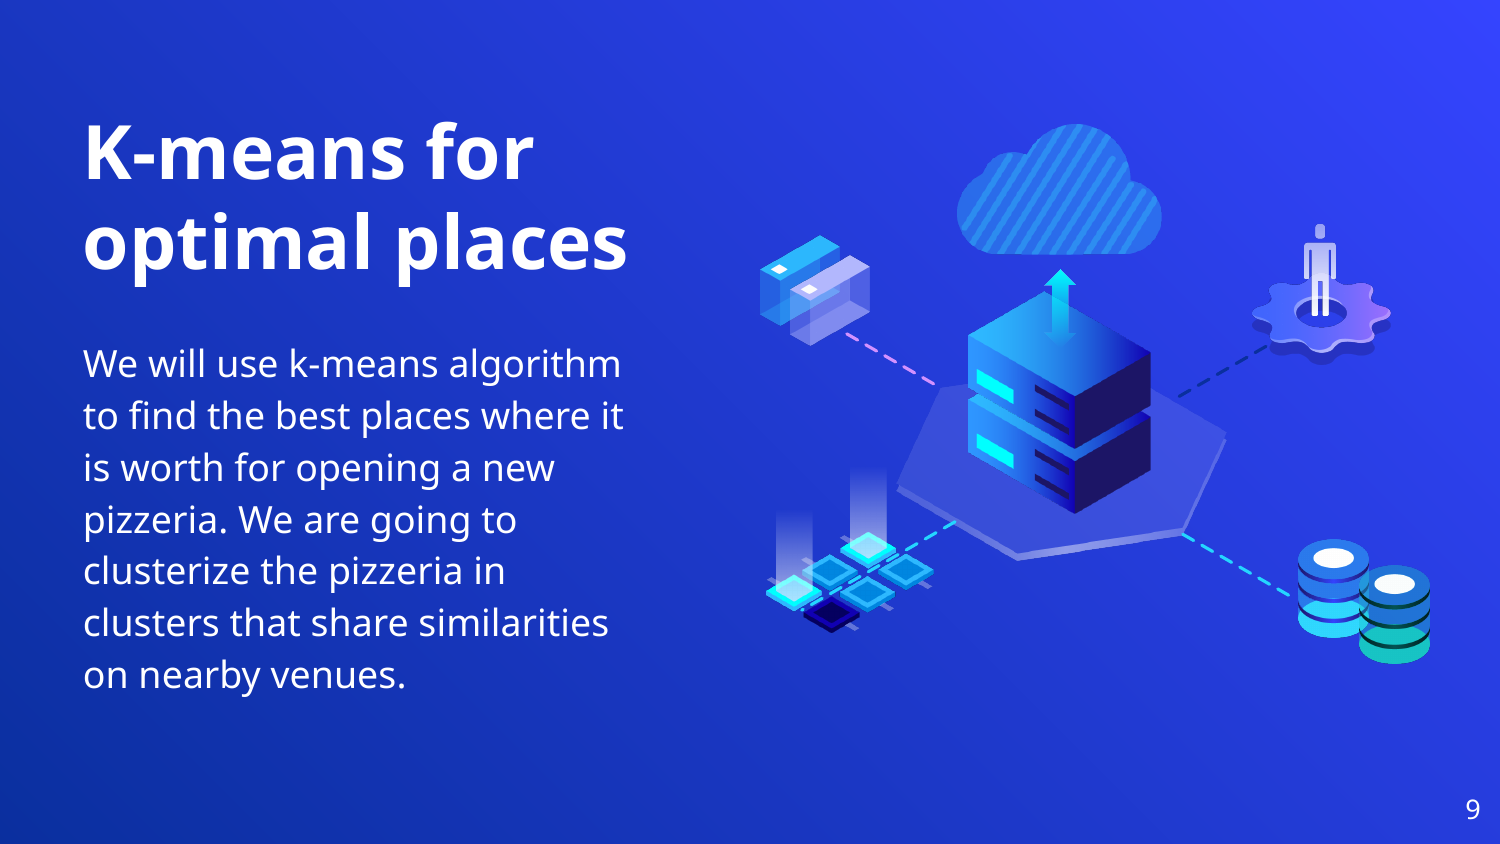

K-means for optimal places
We will use k-means algorithm to find the best places where it is worth for opening a new pizzeria. We are going to clusterize the pizzeria in clusters that share similarities on nearby venues.